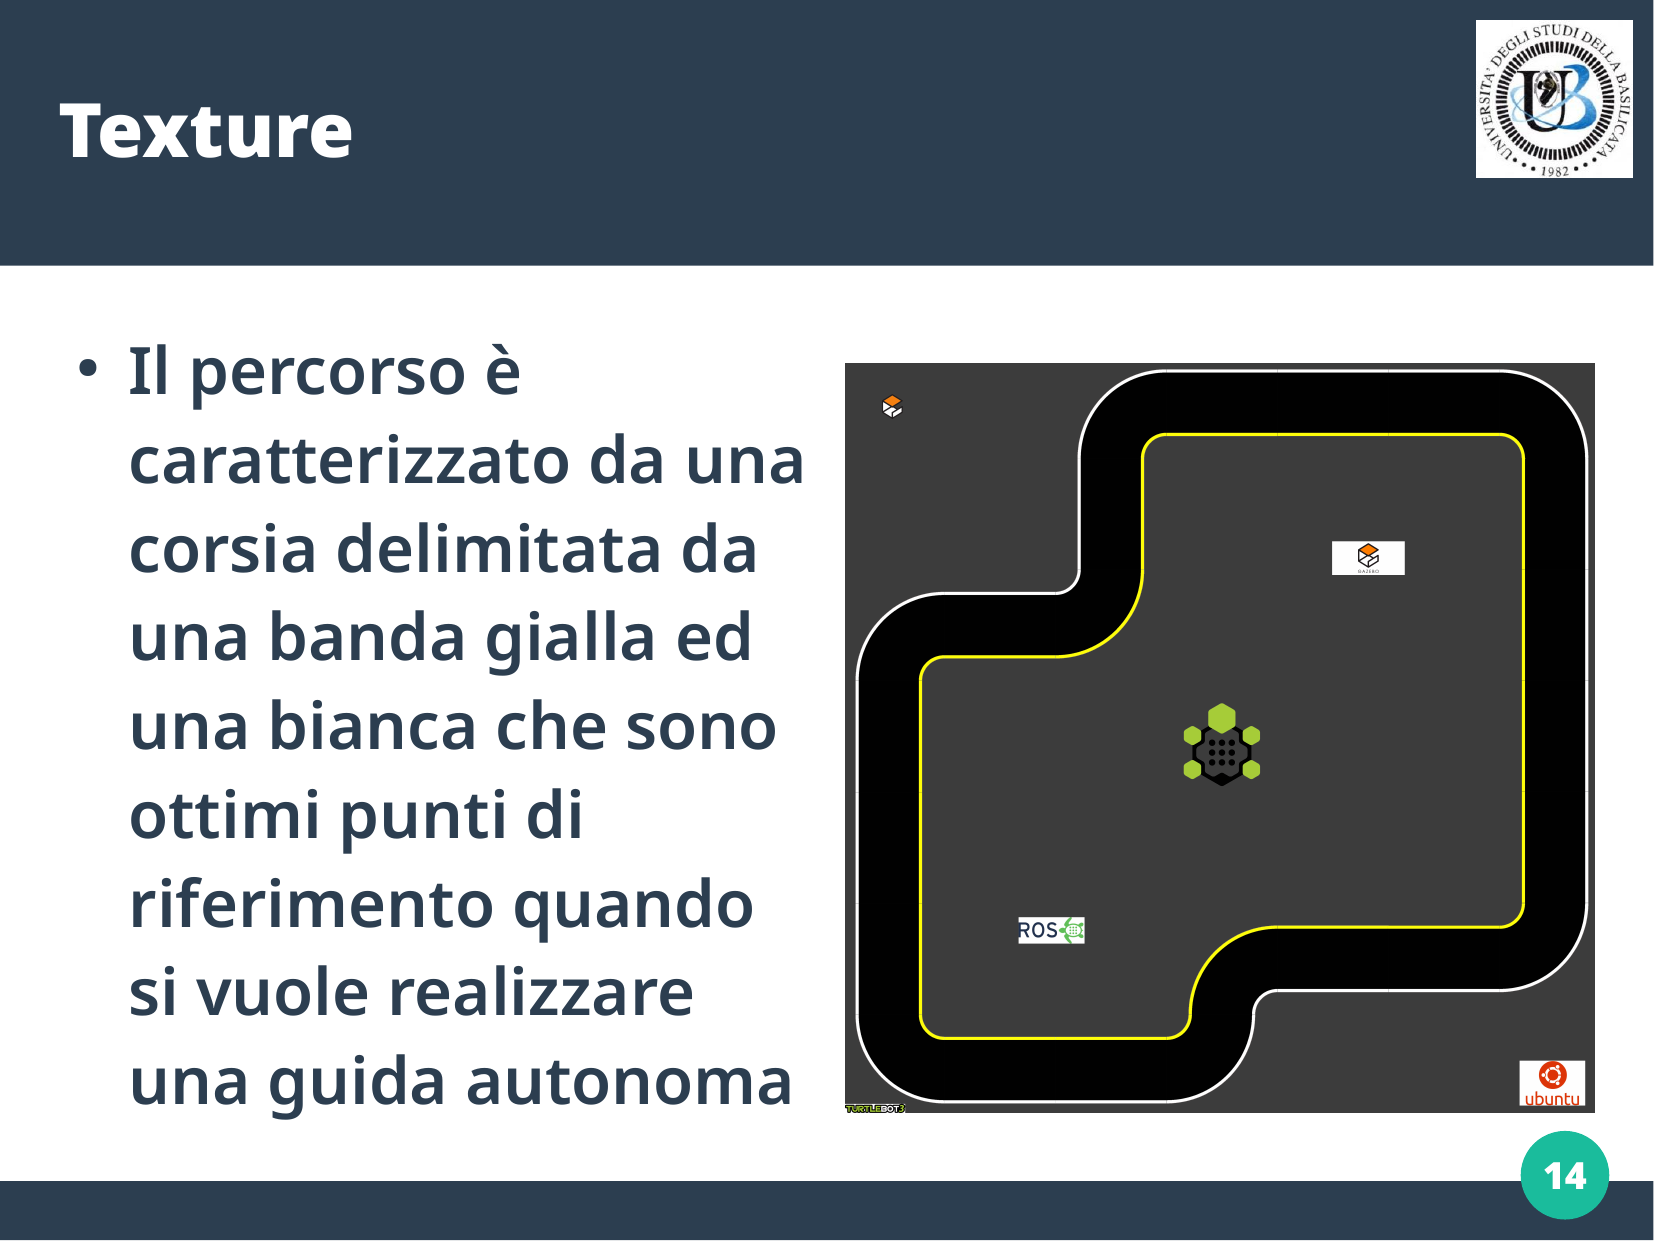

Texture
# Il percorso è caratterizzato da una corsia delimitata da una banda gialla ed una bianca che sono ottimi punti di riferimento quando si vuole realizzare una guida autonoma
14